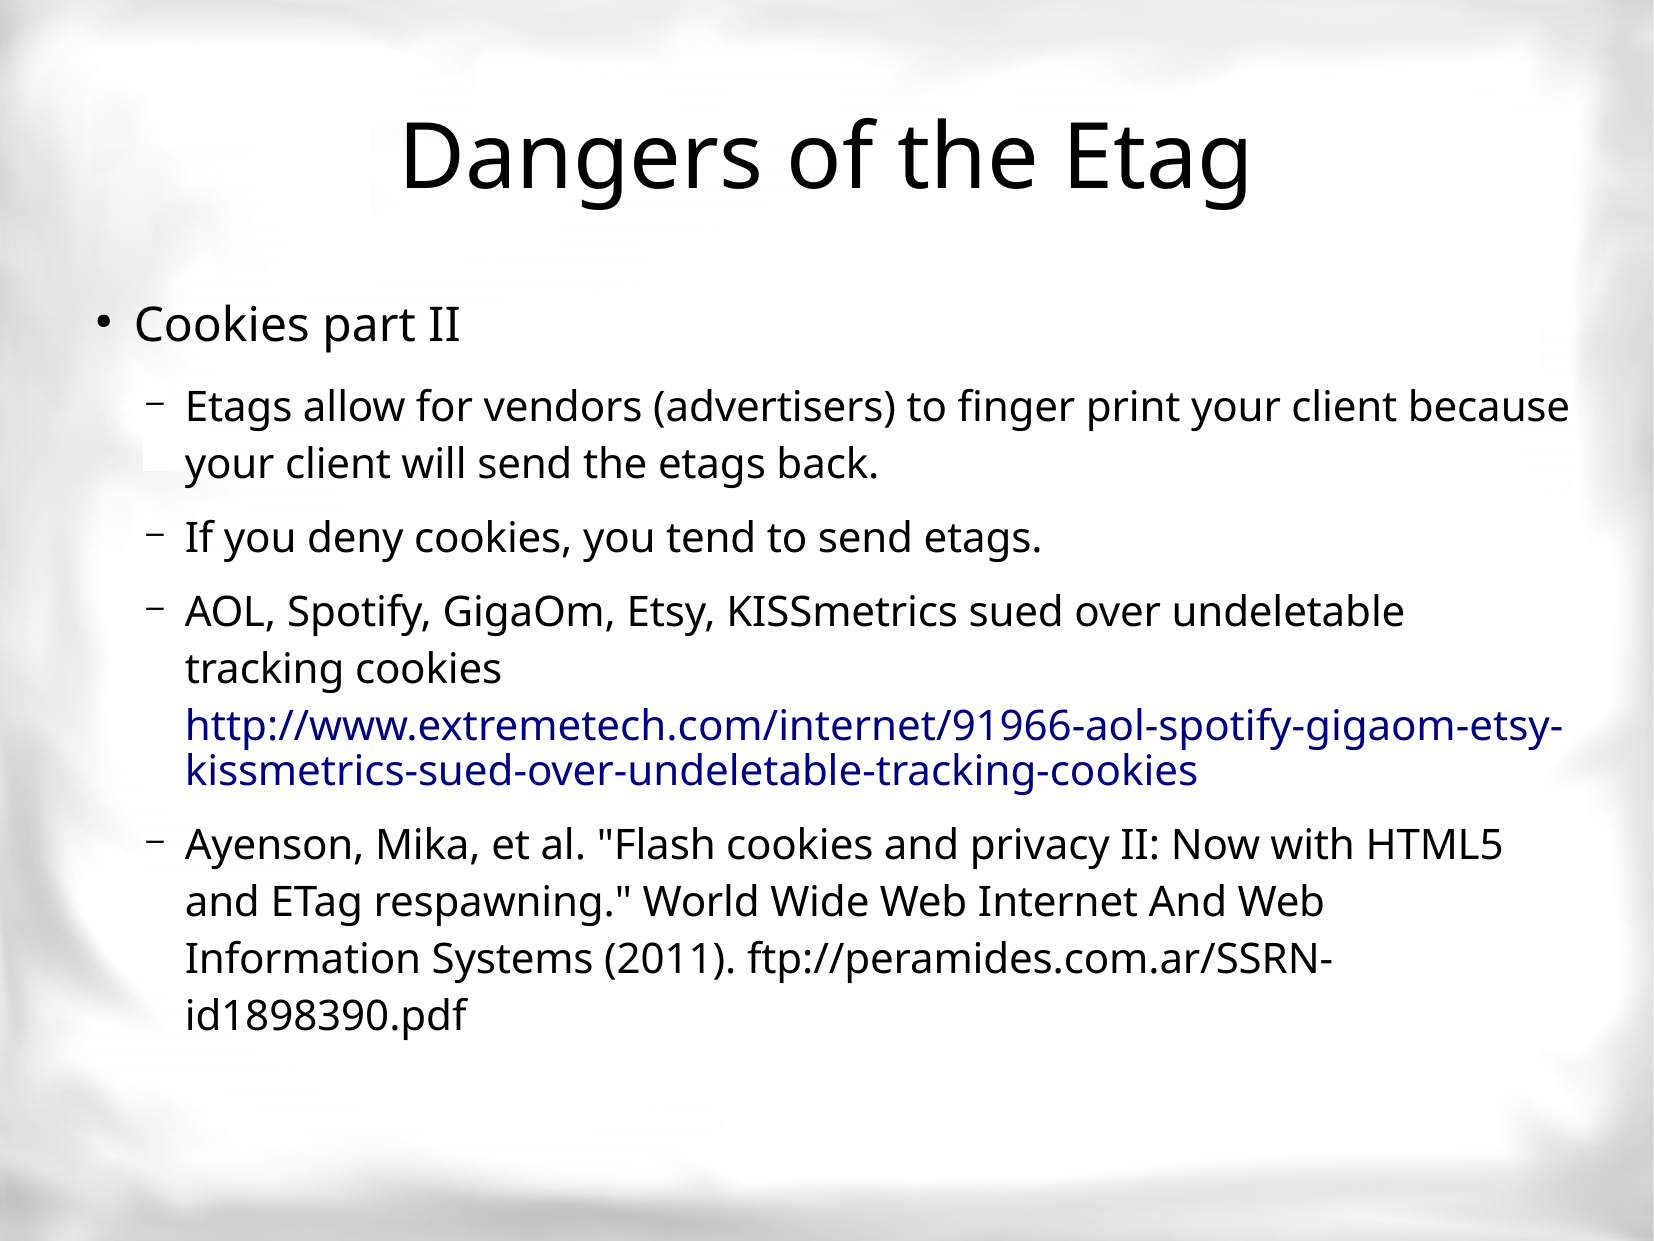

# Dangers of the Etag
Cookies part II
Etags allow for vendors (advertisers) to finger print your client because your client will send the etags back.
If you deny cookies, you tend to send etags.
AOL, Spotify, GigaOm, Etsy, KISSmetrics sued over undeletable tracking cookies http://www.extremetech.com/internet/91966-aol-spotify-gigaom-etsy-kissmetrics-sued-over-undeletable-tracking-cookies
Ayenson, Mika, et al. "Flash cookies and privacy II: Now with HTML5 and ETag respawning." World Wide Web Internet And Web Information Systems (2011). ftp://peramides.com.ar/SSRN-id1898390.pdf